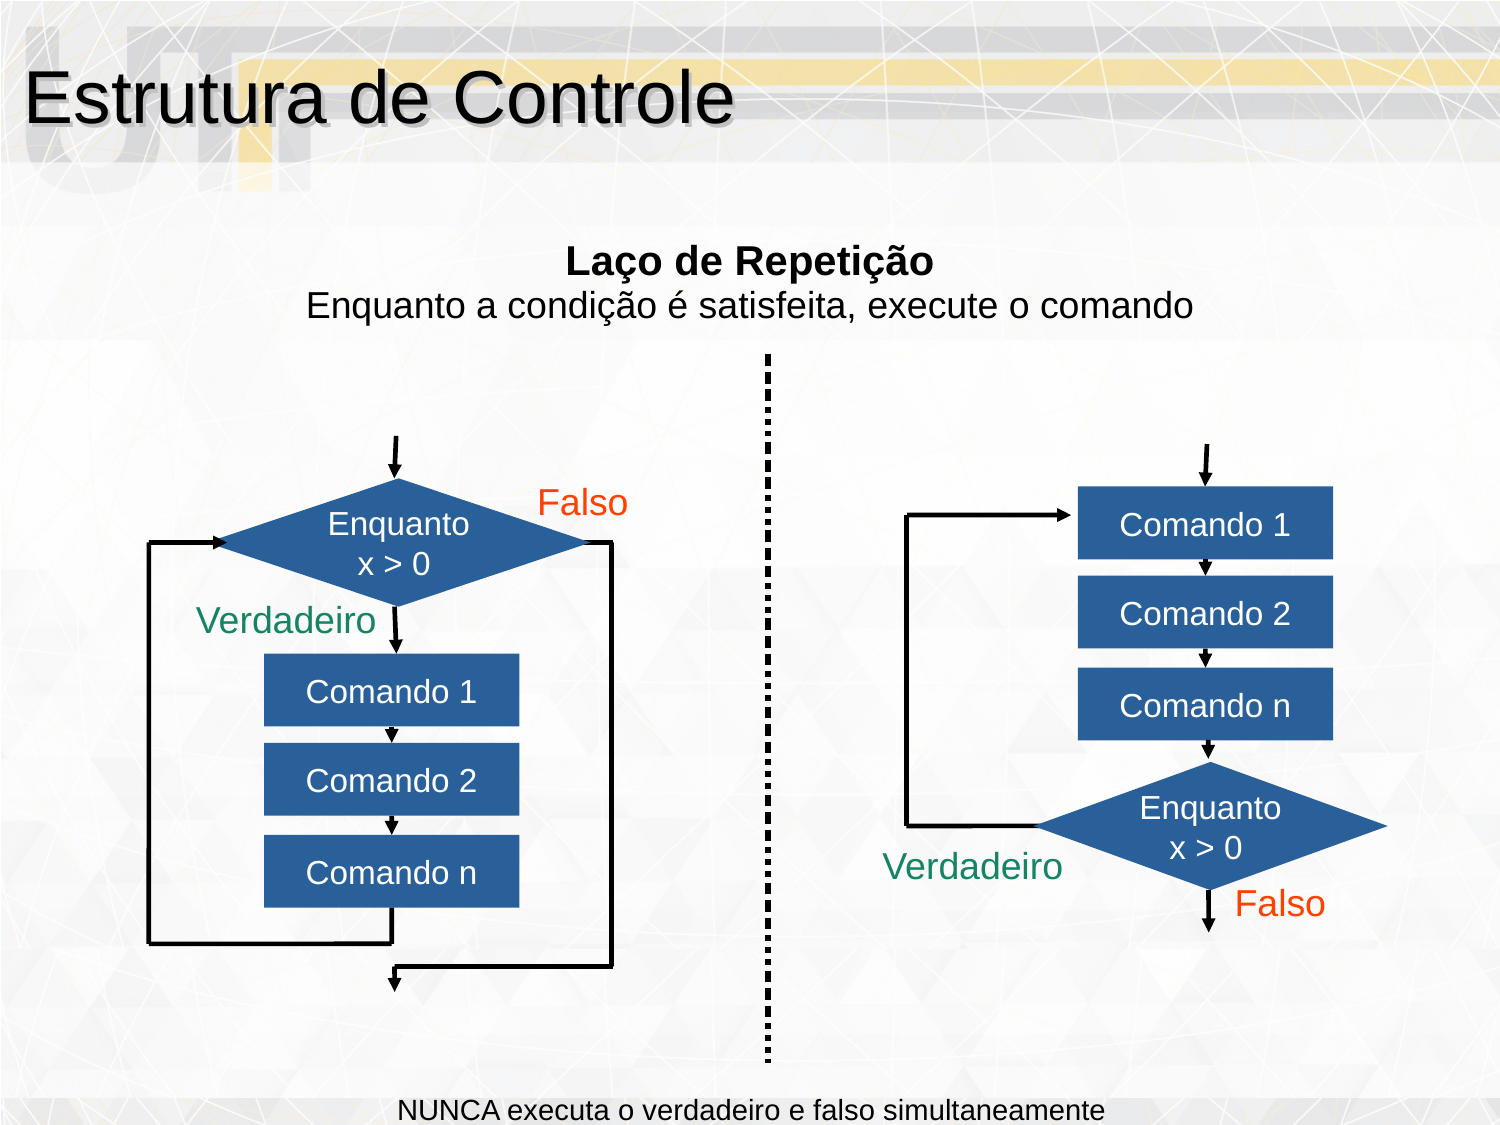

# Estrutura de Controle
Laço de Repetição
Enquanto a condição é satisfeita, execute o comando
Falso
Enquanto x > 0
Comando 1
Comando 2
Verdadeiro
Comando 1
Comando n
Comando 2
Enquanto x > 0
Verdadeiro
Comando n
Falso
NUNCA executa o verdadeiro e falso simultaneamente